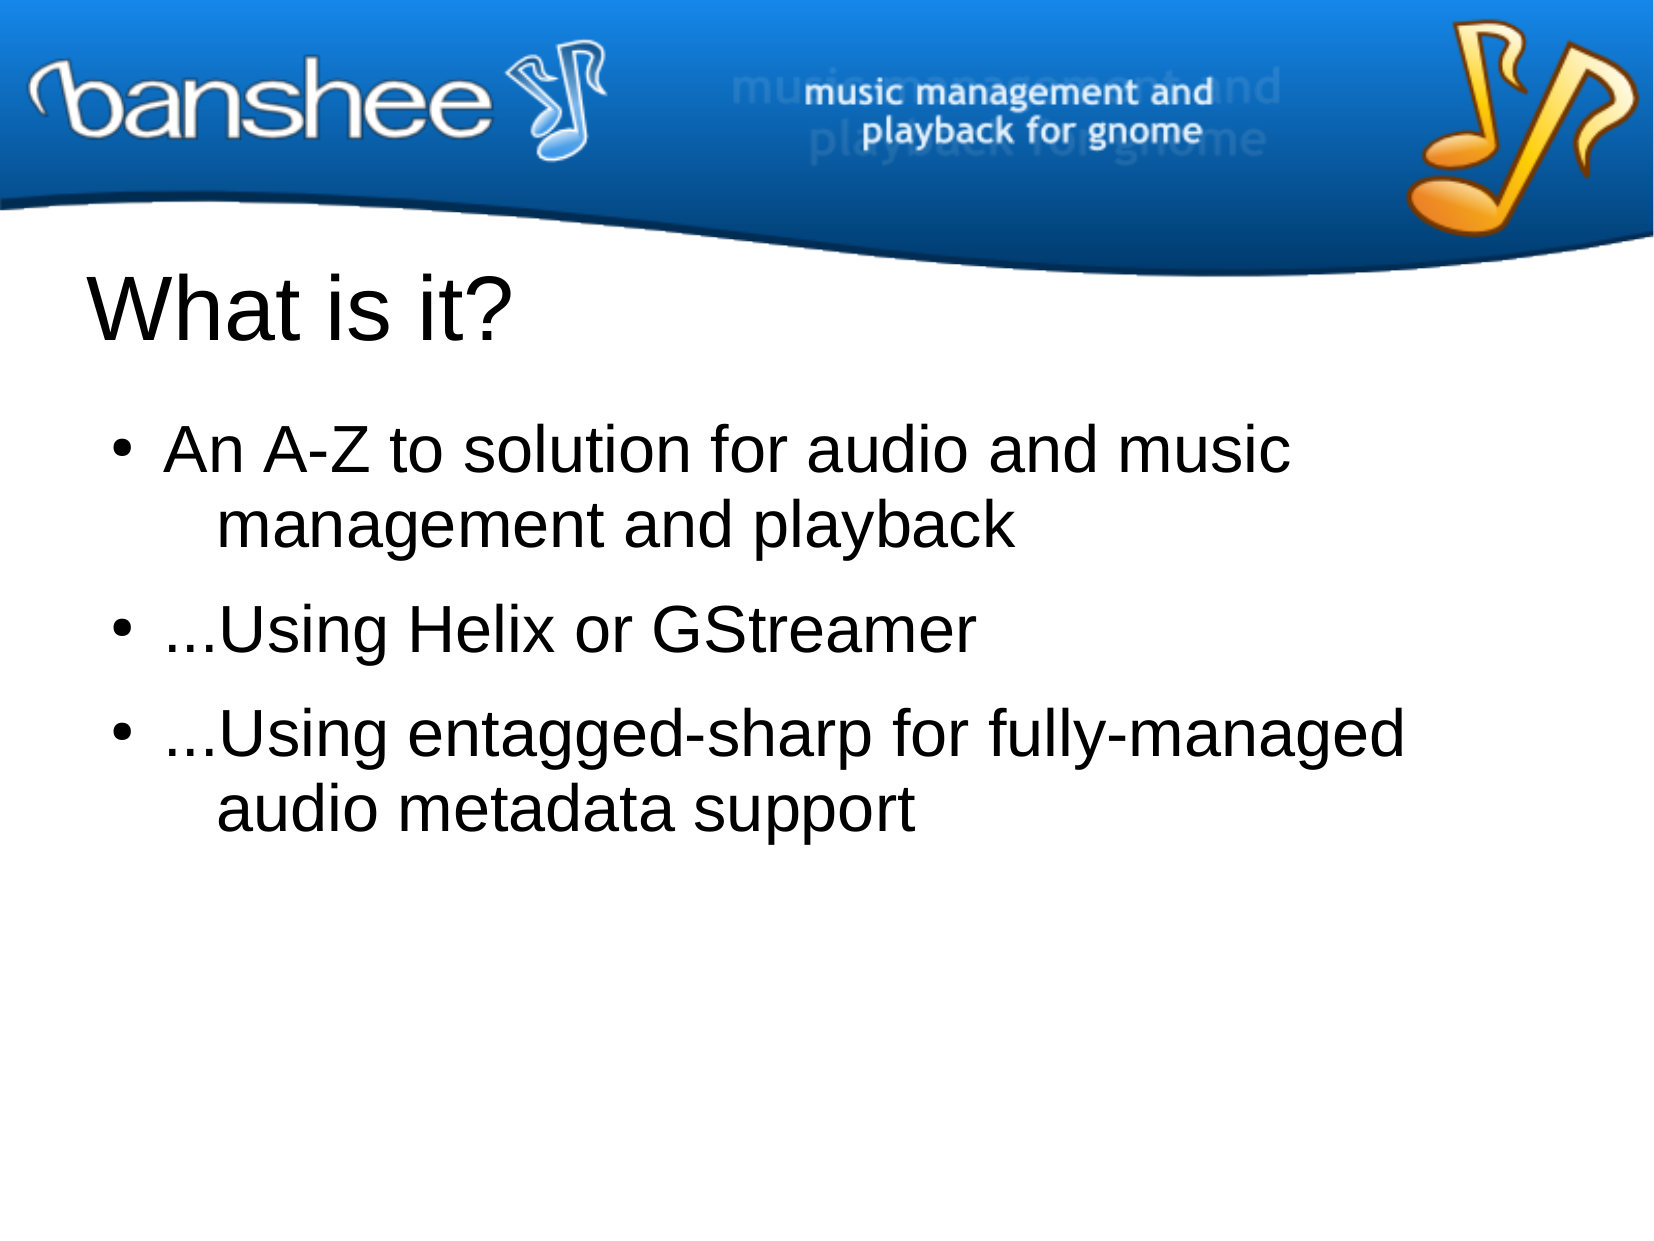

# What is it?
An A-Z to solution for audio and music management and playback
...Using Helix or GStreamer
...Using entagged-sharp for fully-managed audio metadata support